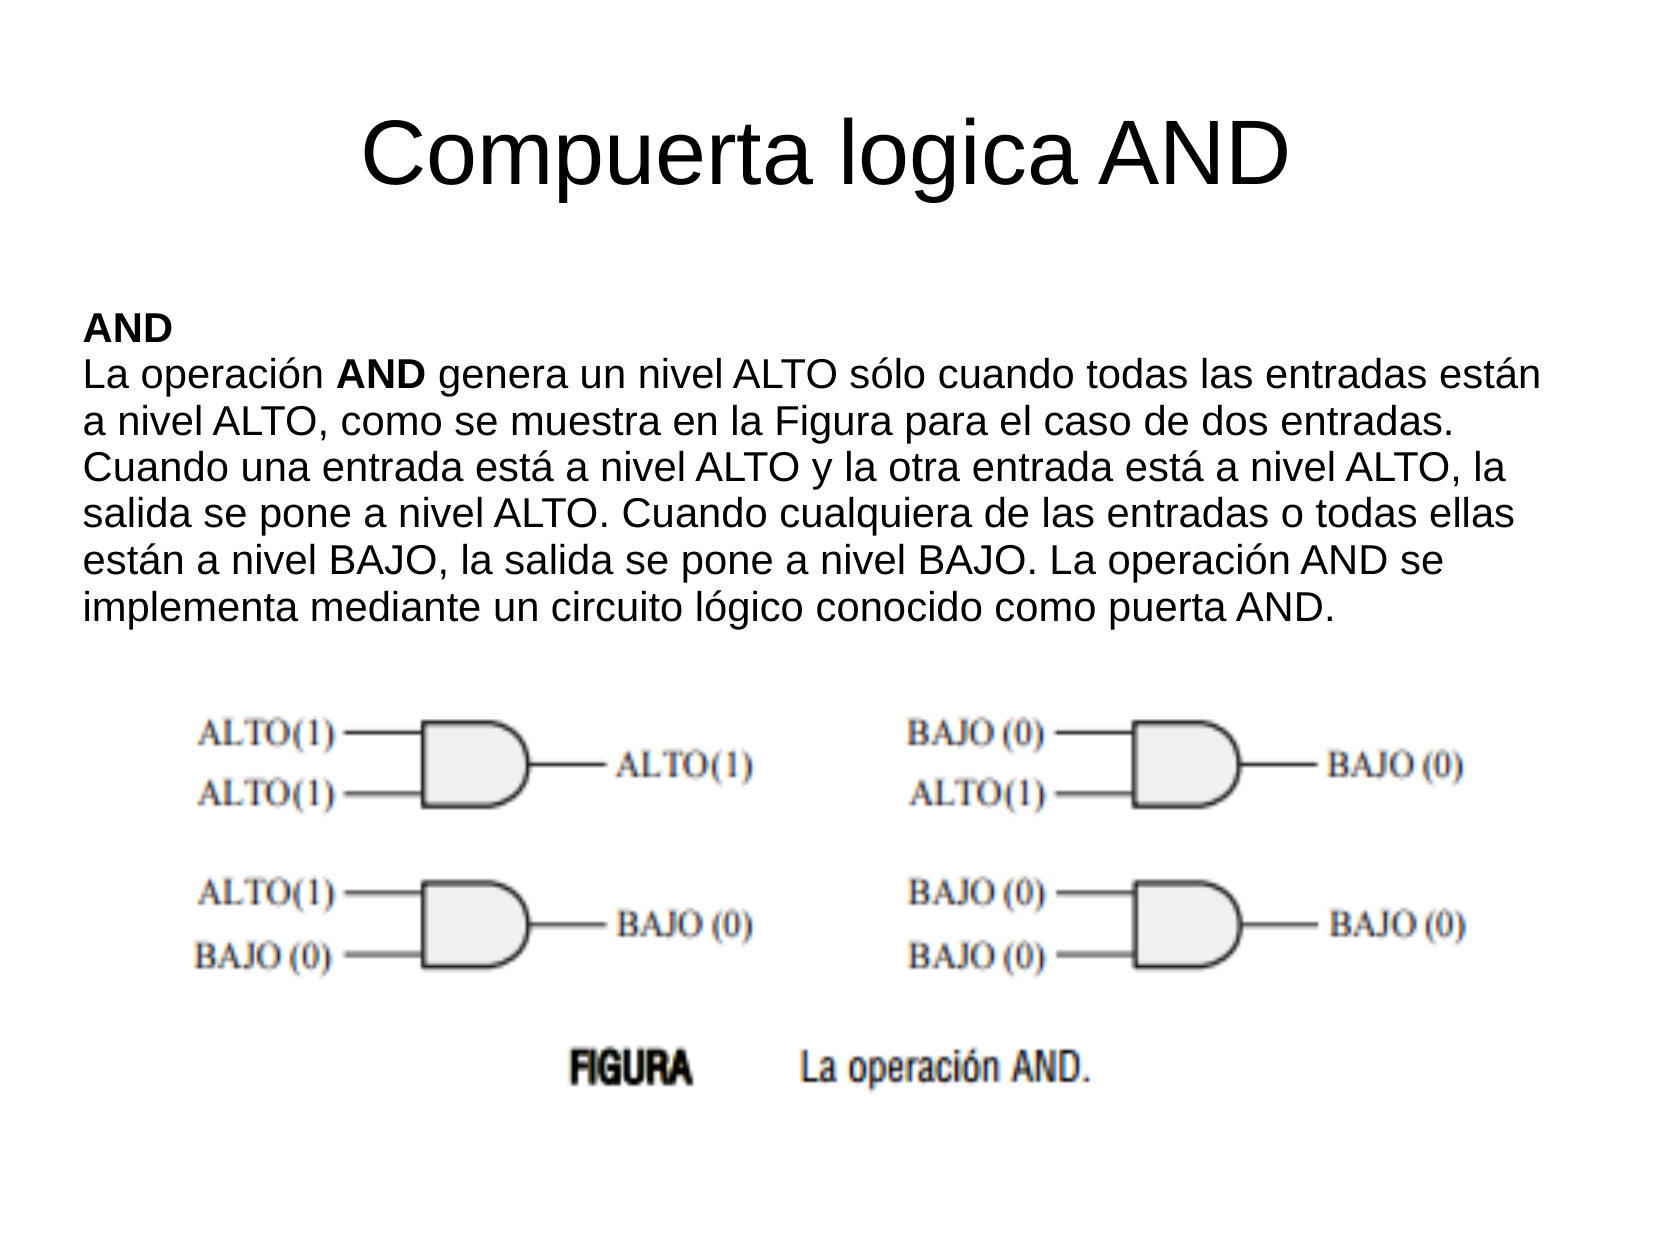

# Compuerta logica AND
AND
La operación AND genera un nivel ALTO sólo cuando todas las entradas están a nivel ALTO, como se muestra en la Figura para el caso de dos entradas. Cuando una entrada está a nivel ALTO y la otra entrada está a nivel ALTO, la salida se pone a nivel ALTO. Cuando cualquiera de las entradas o todas ellas están a nivel BAJO, la salida se pone a nivel BAJO. La operación AND se implementa mediante un circuito lógico conocido como puerta AND.